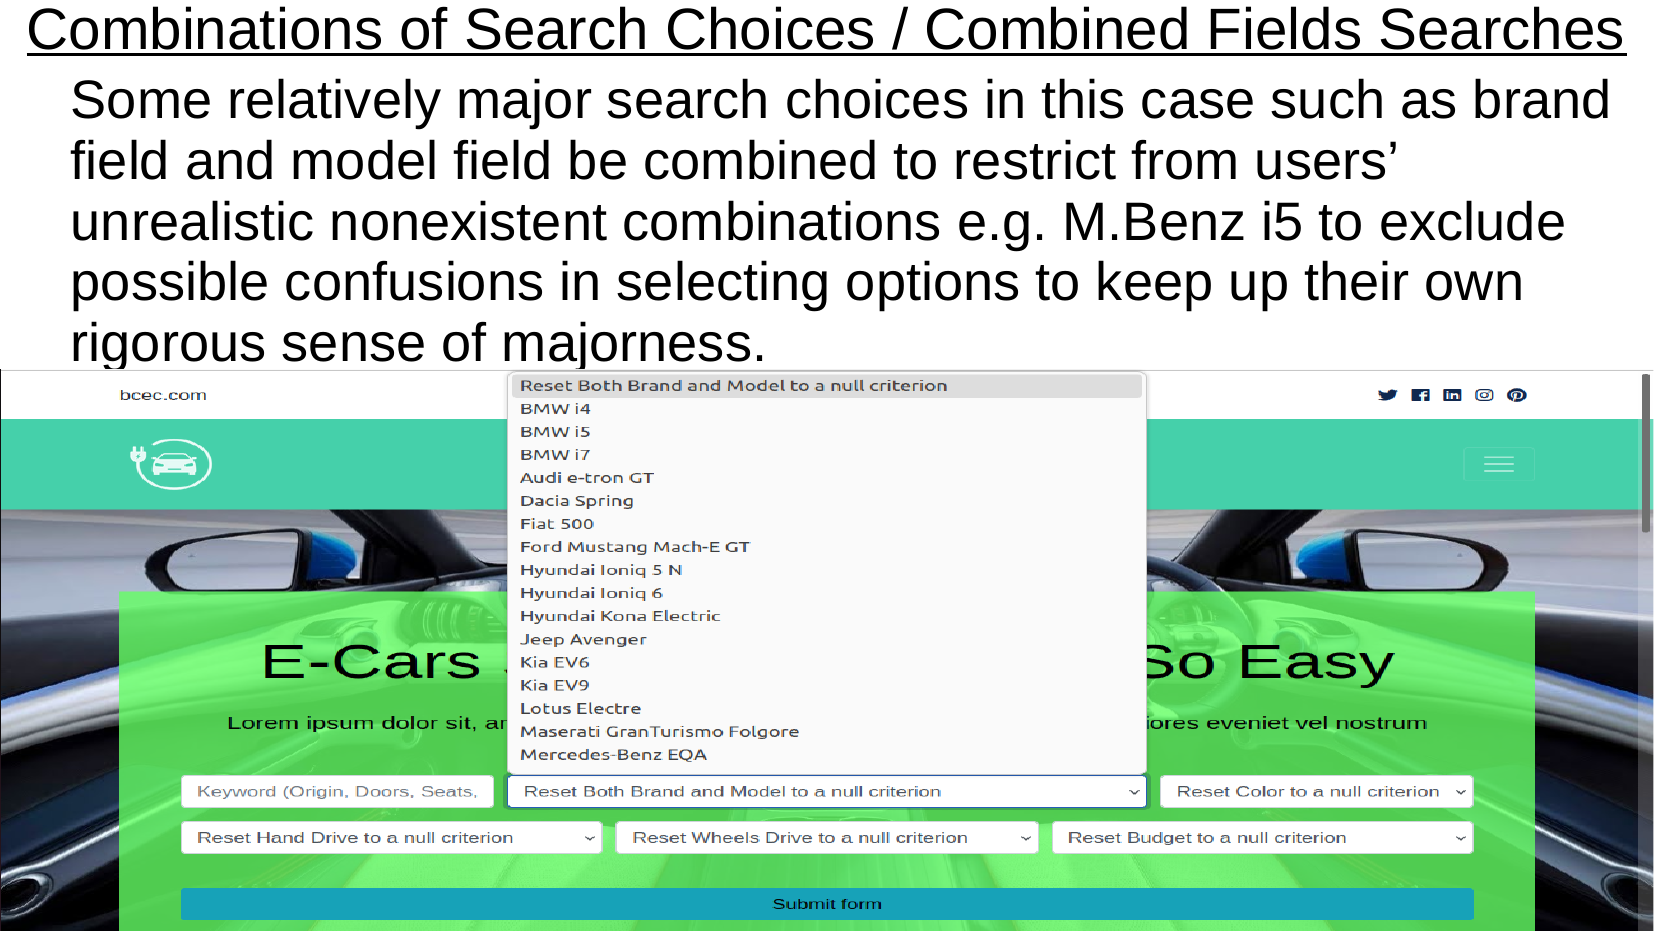

# Combinations of Search Choices / Combined Fields Searches
Some relatively major search choices in this case such as brand field and model field be combined to restrict from users’ unrealistic nonexistent combinations e.g. M.Benz i5 to exclude possible confusions in selecting options to keep up their own rigorous sense of majorness.